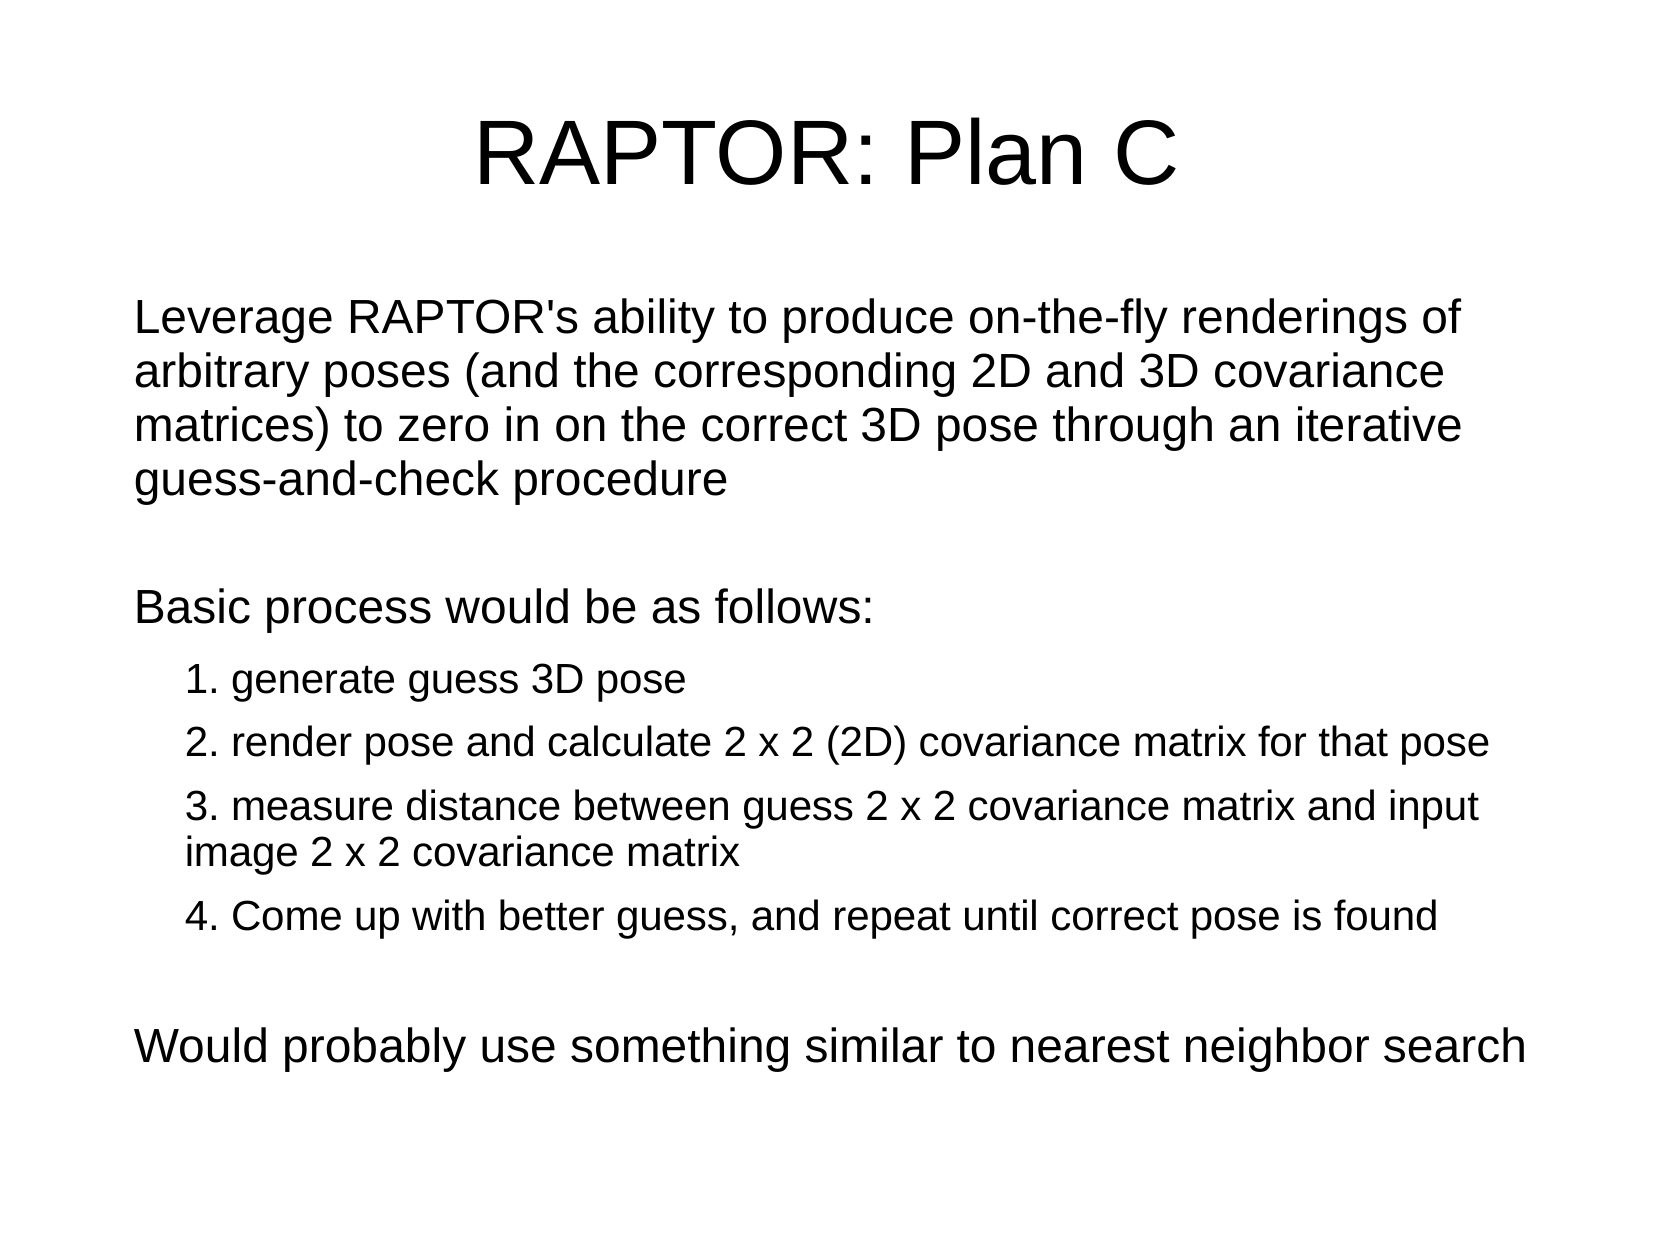

# RAPTOR: Plan C
Leverage RAPTOR's ability to produce on-the-fly renderings of arbitrary poses (and the corresponding 2D and 3D covariance matrices) to zero in on the correct 3D pose through an iterative guess-and-check procedure
Basic process would be as follows:
1. generate guess 3D pose
2. render pose and calculate 2 x 2 (2D) covariance matrix for that pose
3. measure distance between guess 2 x 2 covariance matrix and input image 2 x 2 covariance matrix
4. Come up with better guess, and repeat until correct pose is found
Would probably use something similar to nearest neighbor search